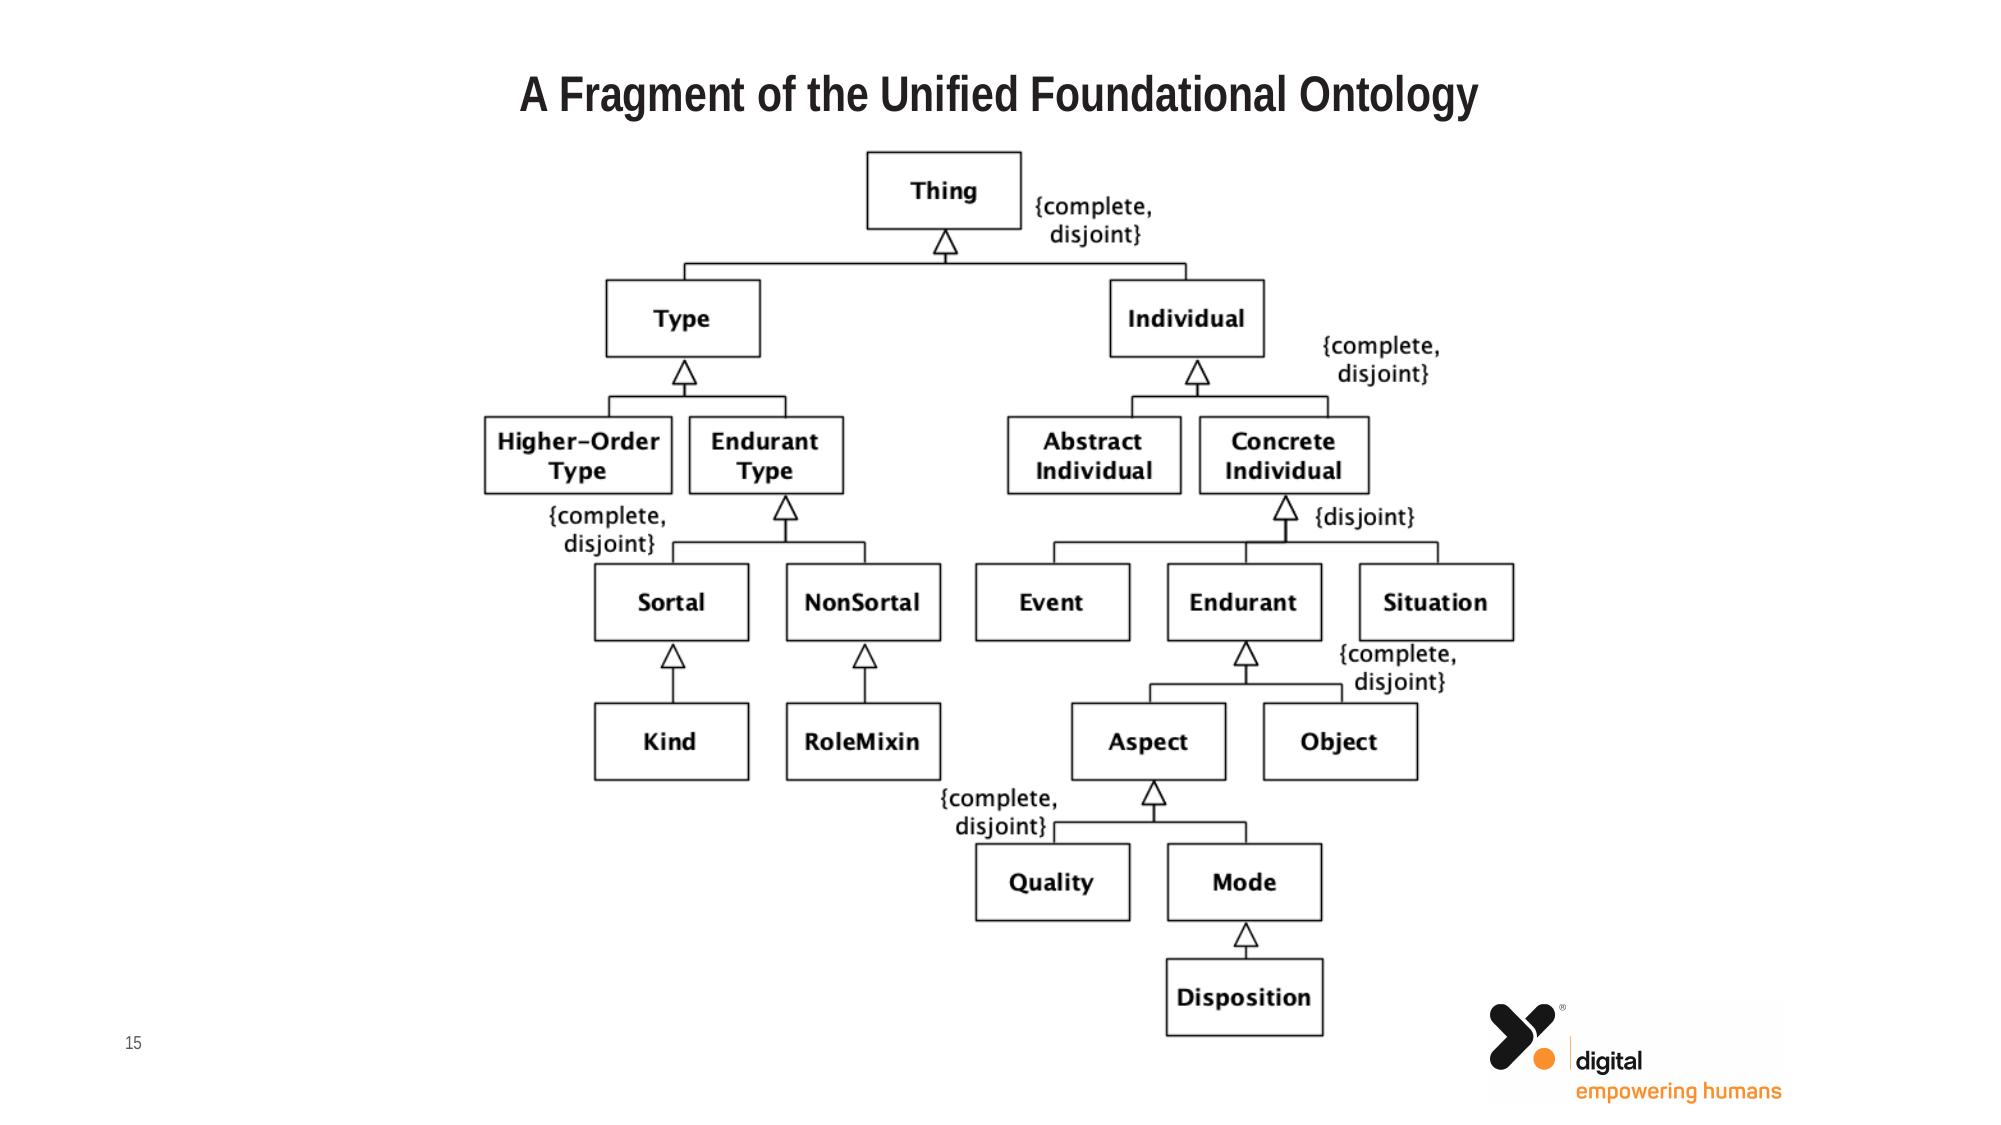

A Fragment of the Unified Foundational Ontology
#